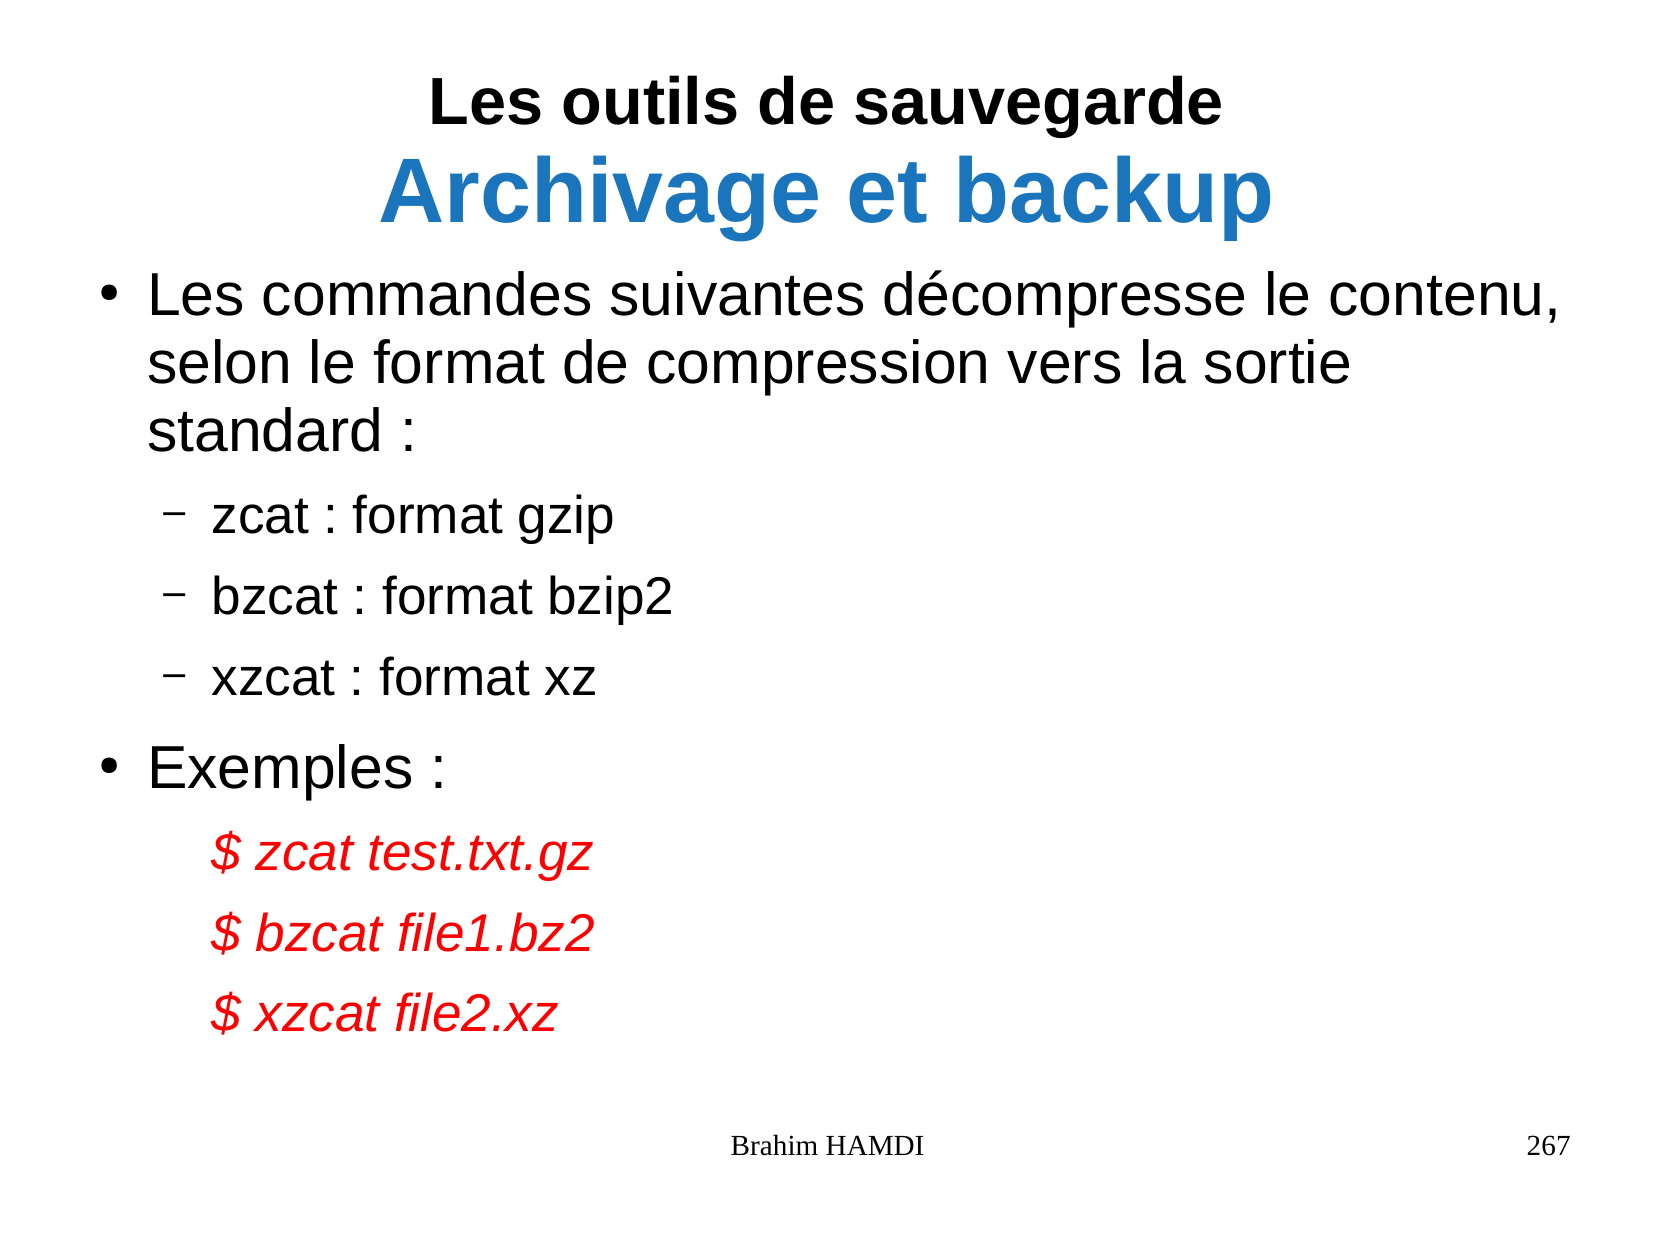

# Les outils de sauvegarde Archivage et backup
Les commandes suivantes décompresse le contenu, selon le format de compression vers la sortie standard :
zcat : format gzip
bzcat : format bzip2
xzcat : format xz
Exemples :
$ zcat test.txt.gz
$ bzcat file1.bz2
$ xzcat file2.xz
Brahim HAMDI
267